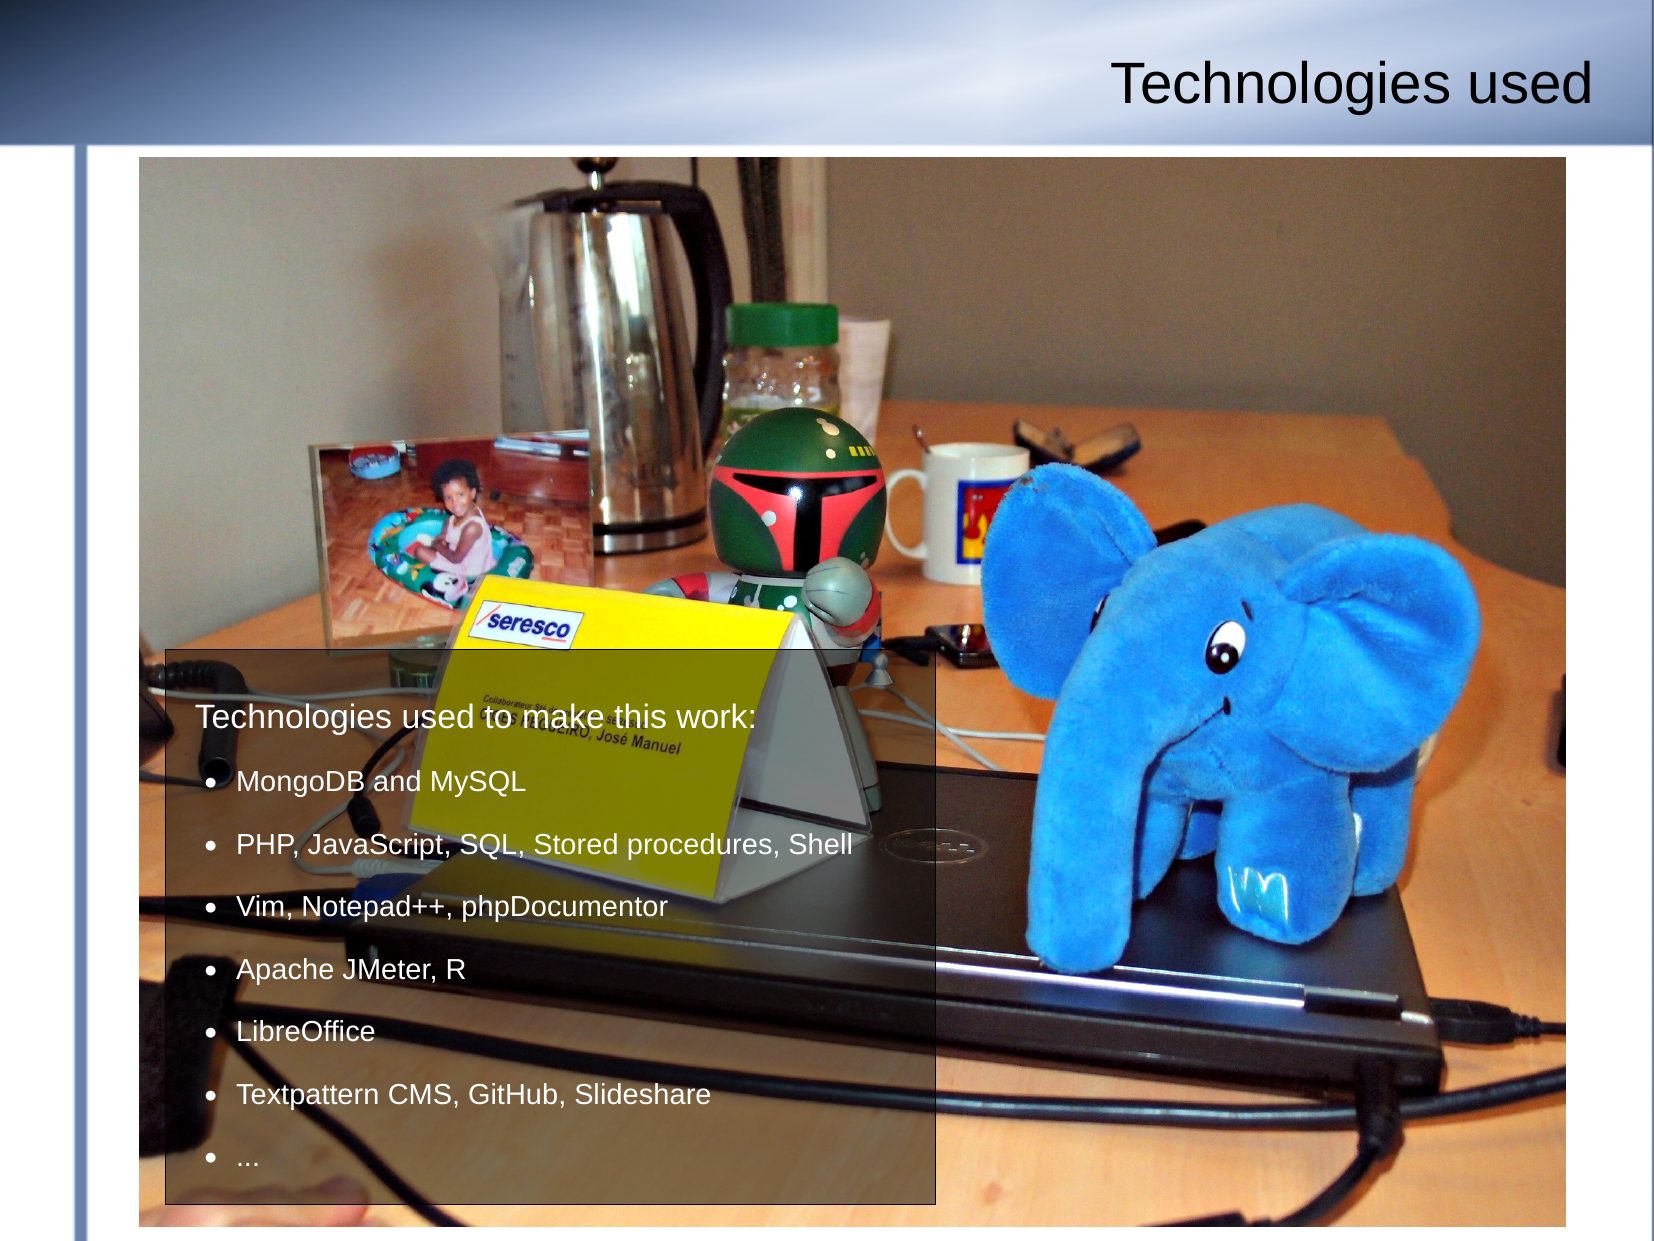

# Technologies used
Technologies used to make this work:
MongoDB and MySQL
PHP, JavaScript, SQL, Stored procedures, Shell
Vim, Notepad++, phpDocumentor
Apache JMeter, R
LibreOffice
Textpattern CMS, GitHub, Slideshare
...